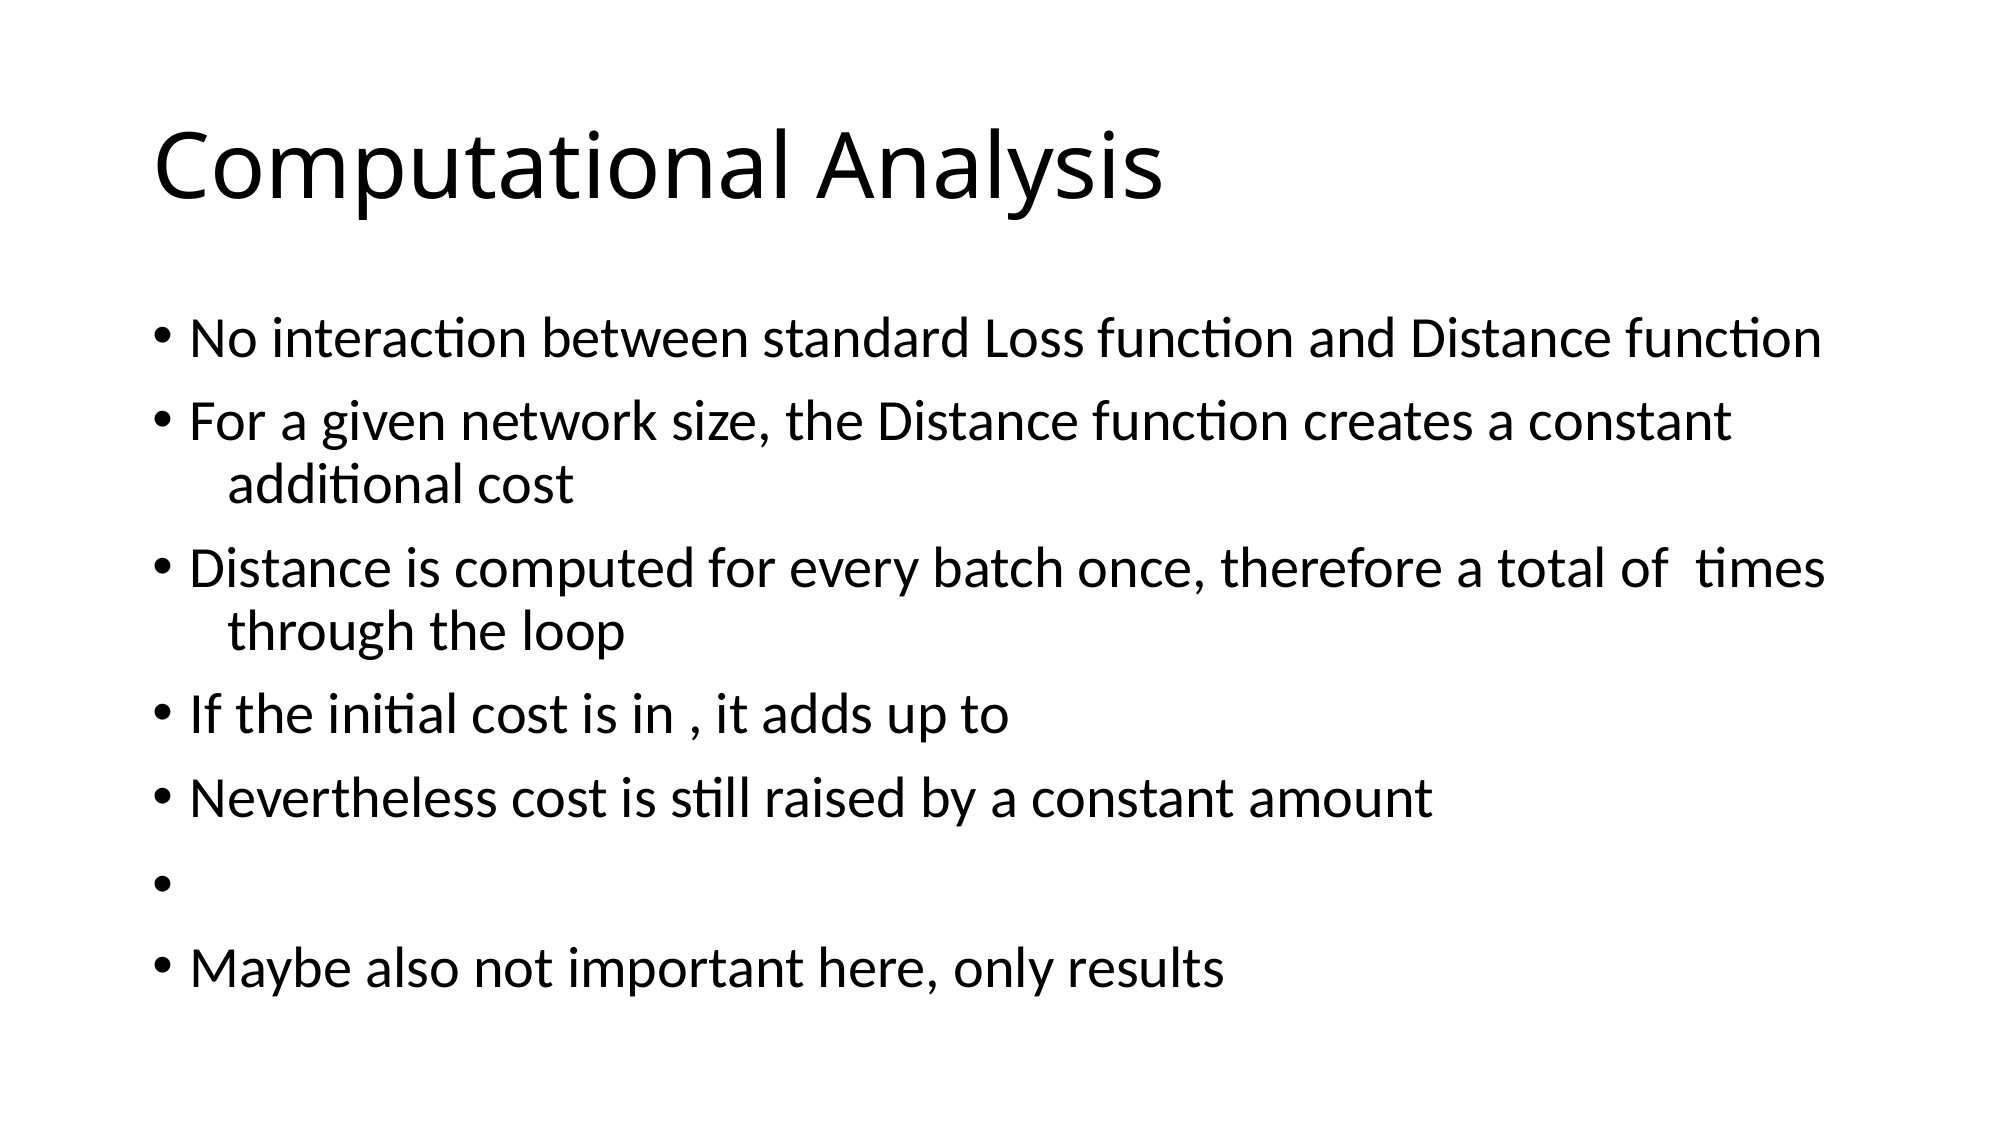

# Computational Analysis
No interaction between standard Loss function and Distance function
For a given network size, the Distance function creates a constant additional cost
Distance is computed for every batch once, therefore a total of times through the loop
If the initial cost is in , it adds up to
Nevertheless cost is still raised by a constant amount
Maybe also not important here, only results